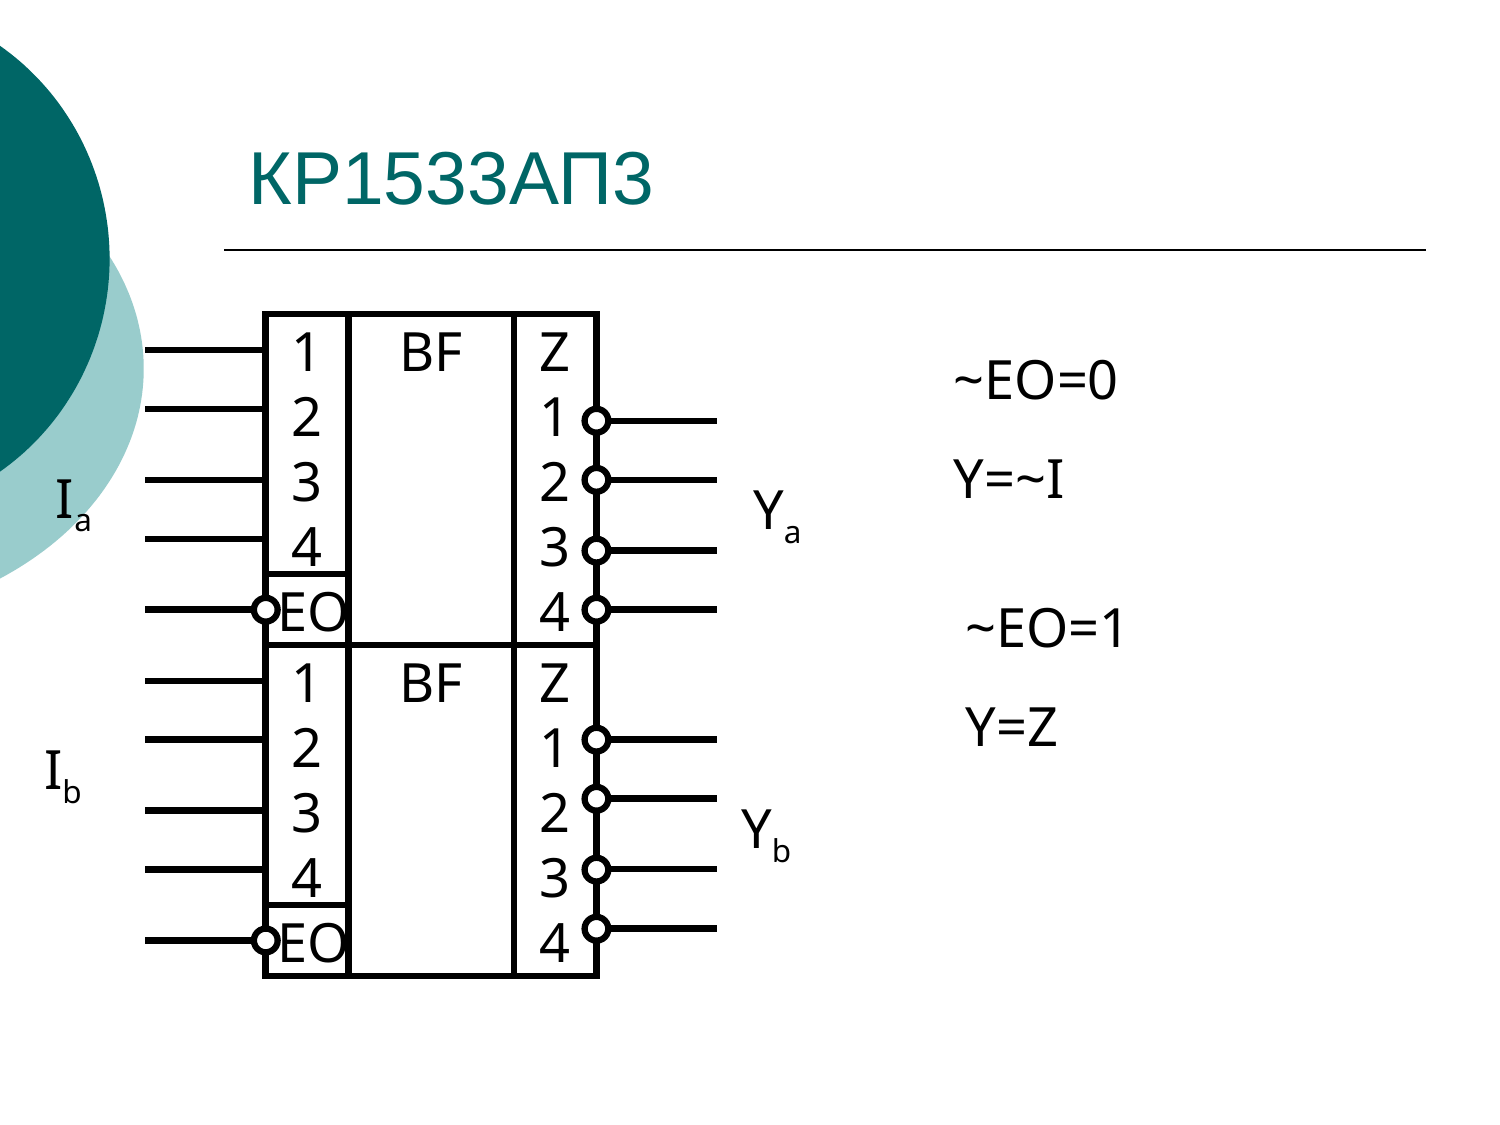

# КР1533АП3
1
2
3
4
 EO
BF
Z
1
2
3
4
~EO=0
Y=~I
Ia
Ya
~EO=1
Y=Z
1
2
3
4
 EO
BF
Z
1
2
3
4
Ib
Yb